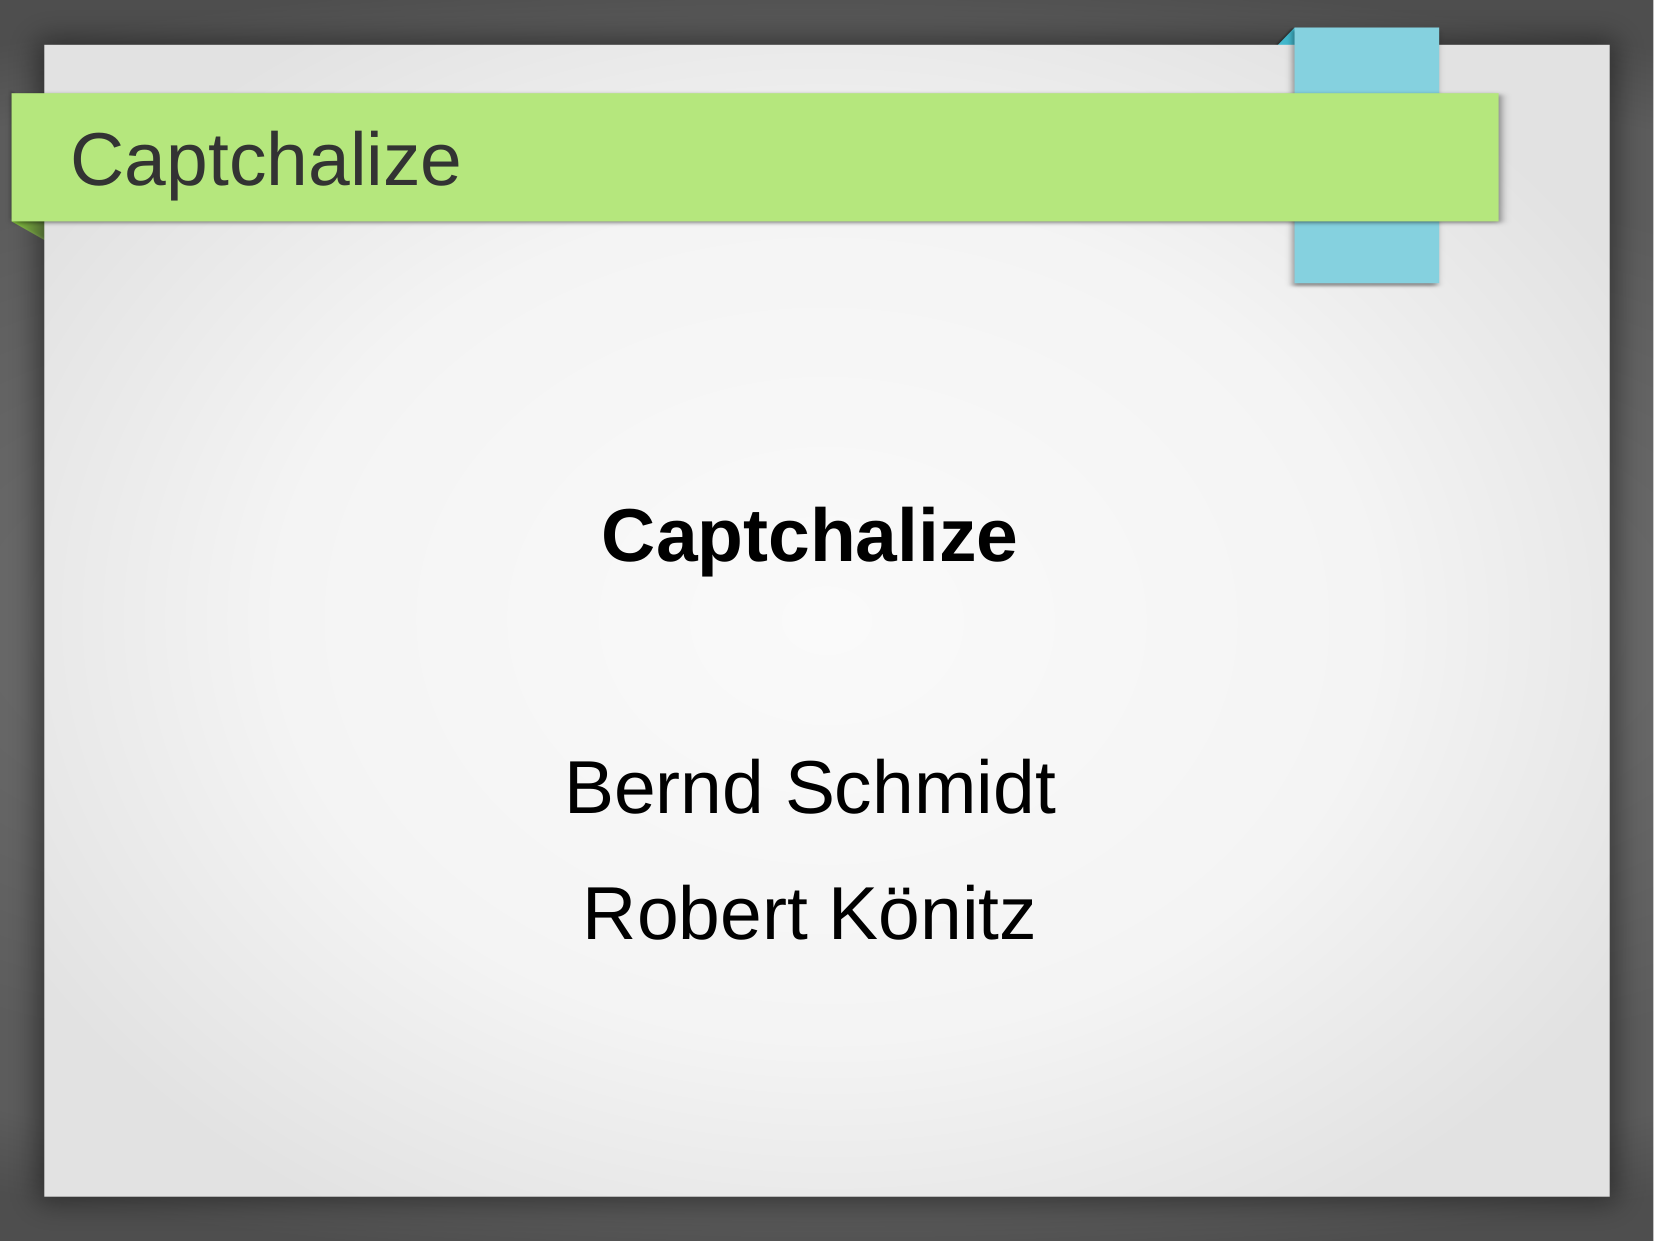

# Captchalize
Captchalize
Bernd Schmidt
Robert Könitz